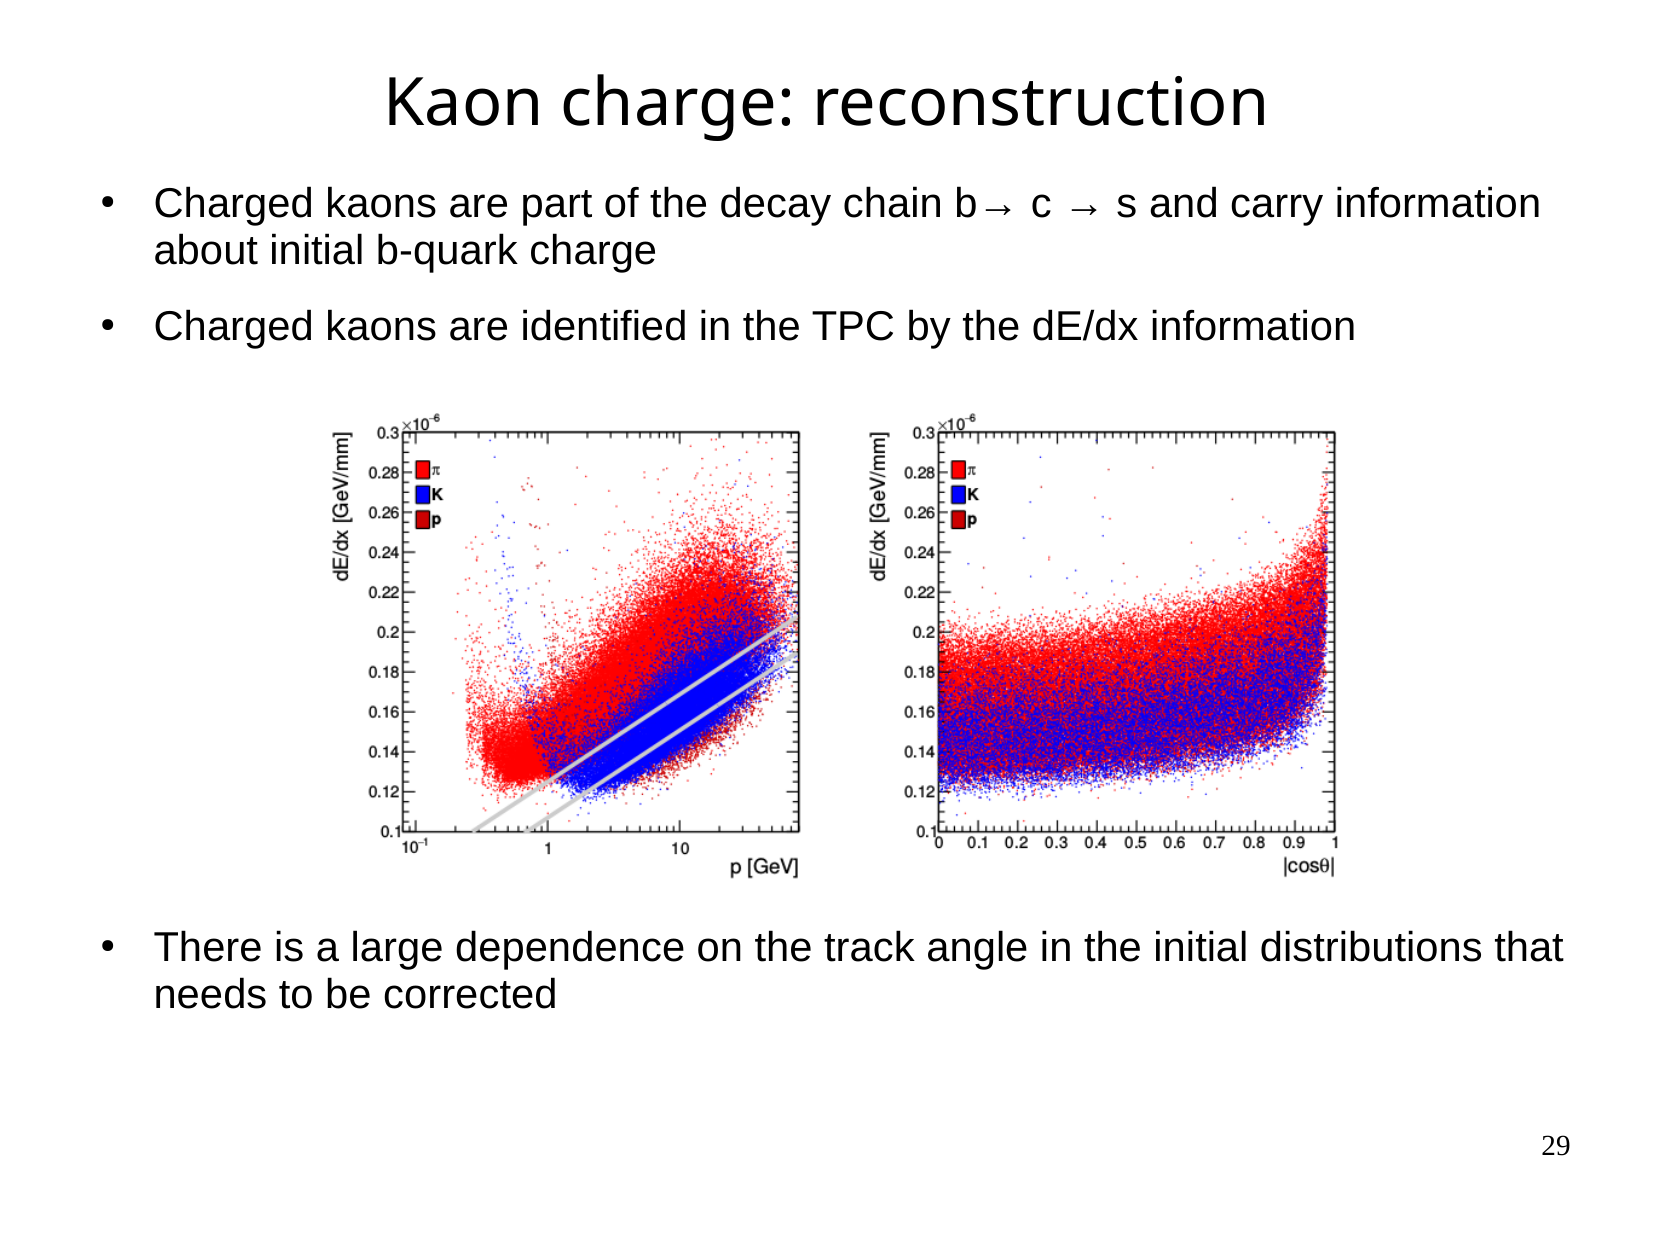

# Kaon charge: reconstruction
Charged kaons are part of the decay chain b→ c → s and carry information about initial b-quark charge
Charged kaons are identified in the TPC by the dE/dx information
There is a large dependence on the track angle in the initial distributions that needs to be corrected
29